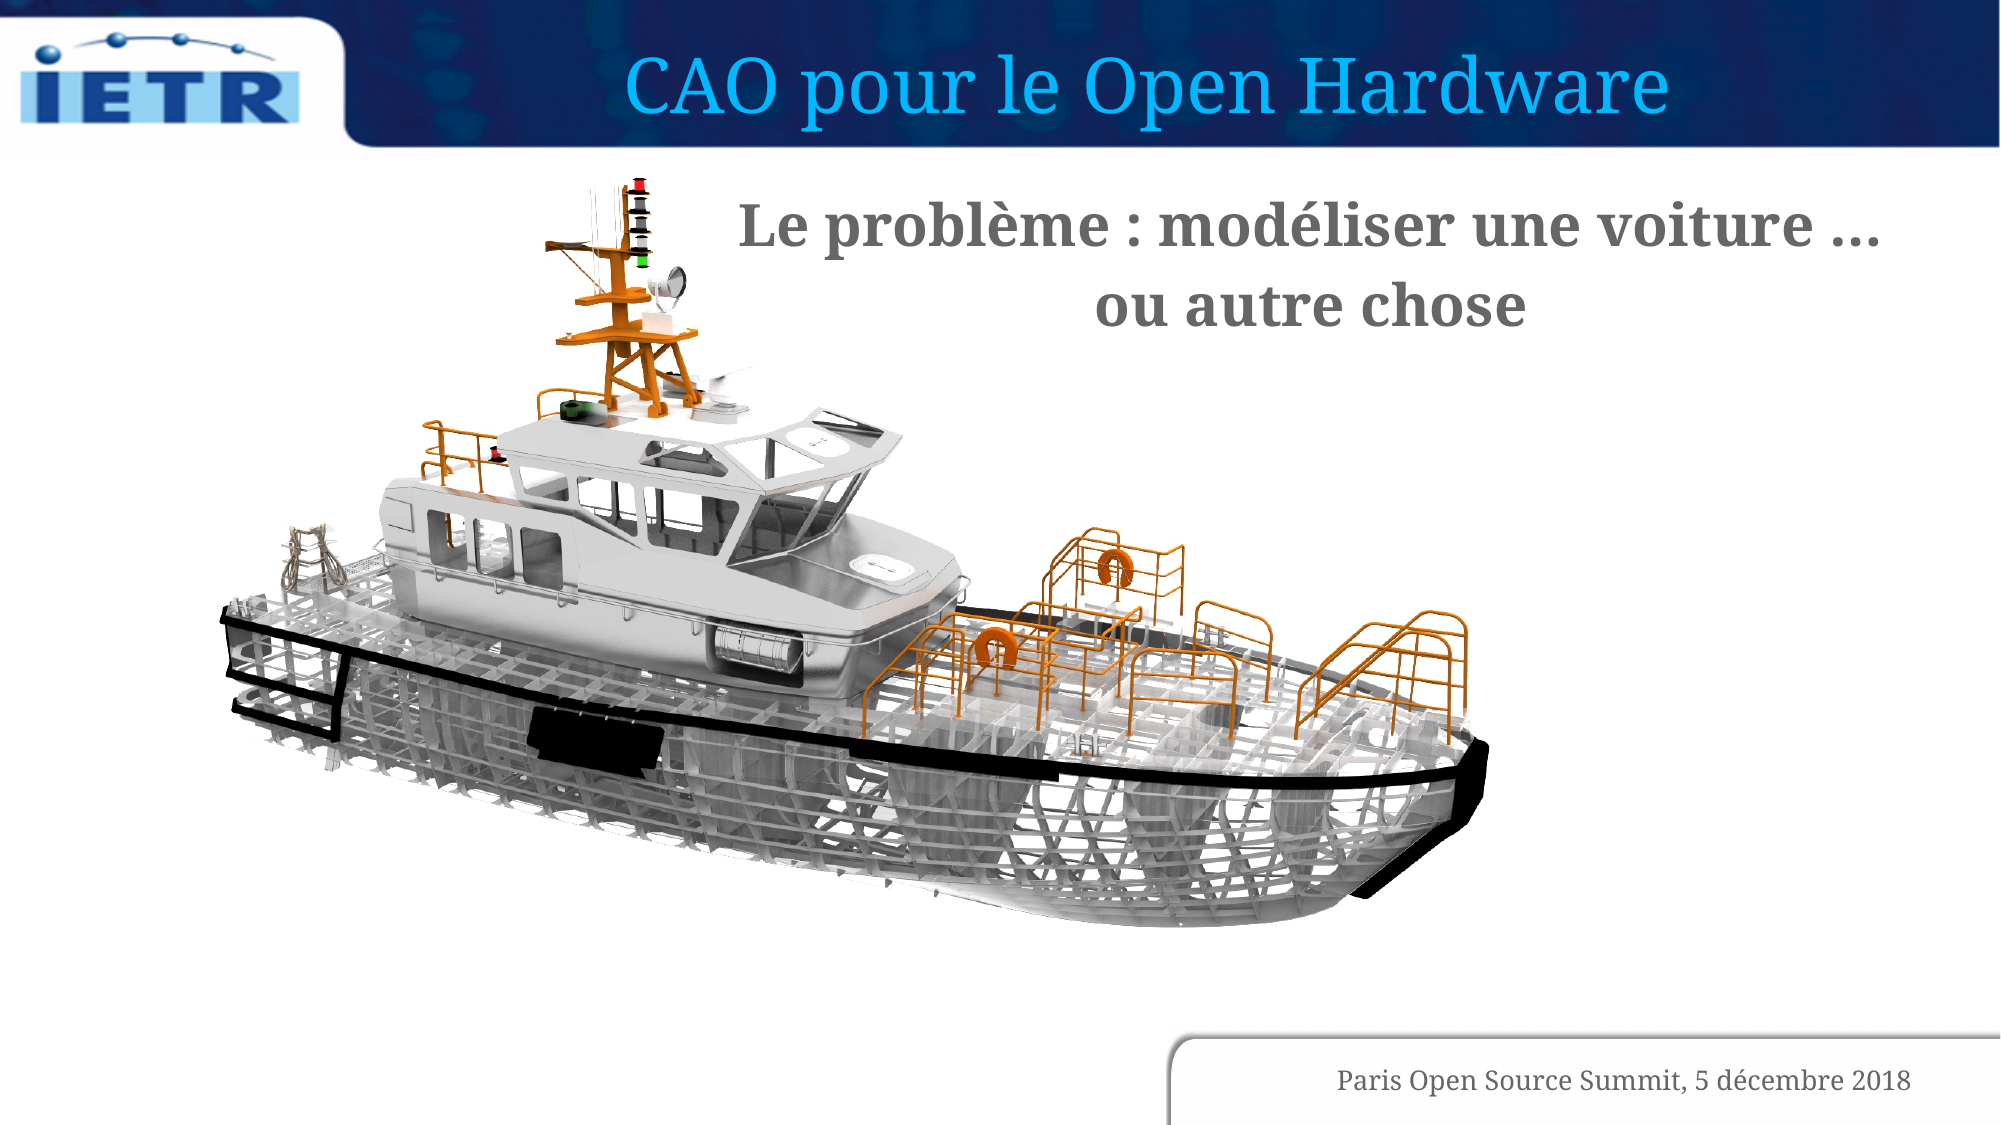

CAO pour le Open Hardware
Le problème : modéliser une voiture …
ou autre chose
Paris Open Source Summit, 5 décembre 2018